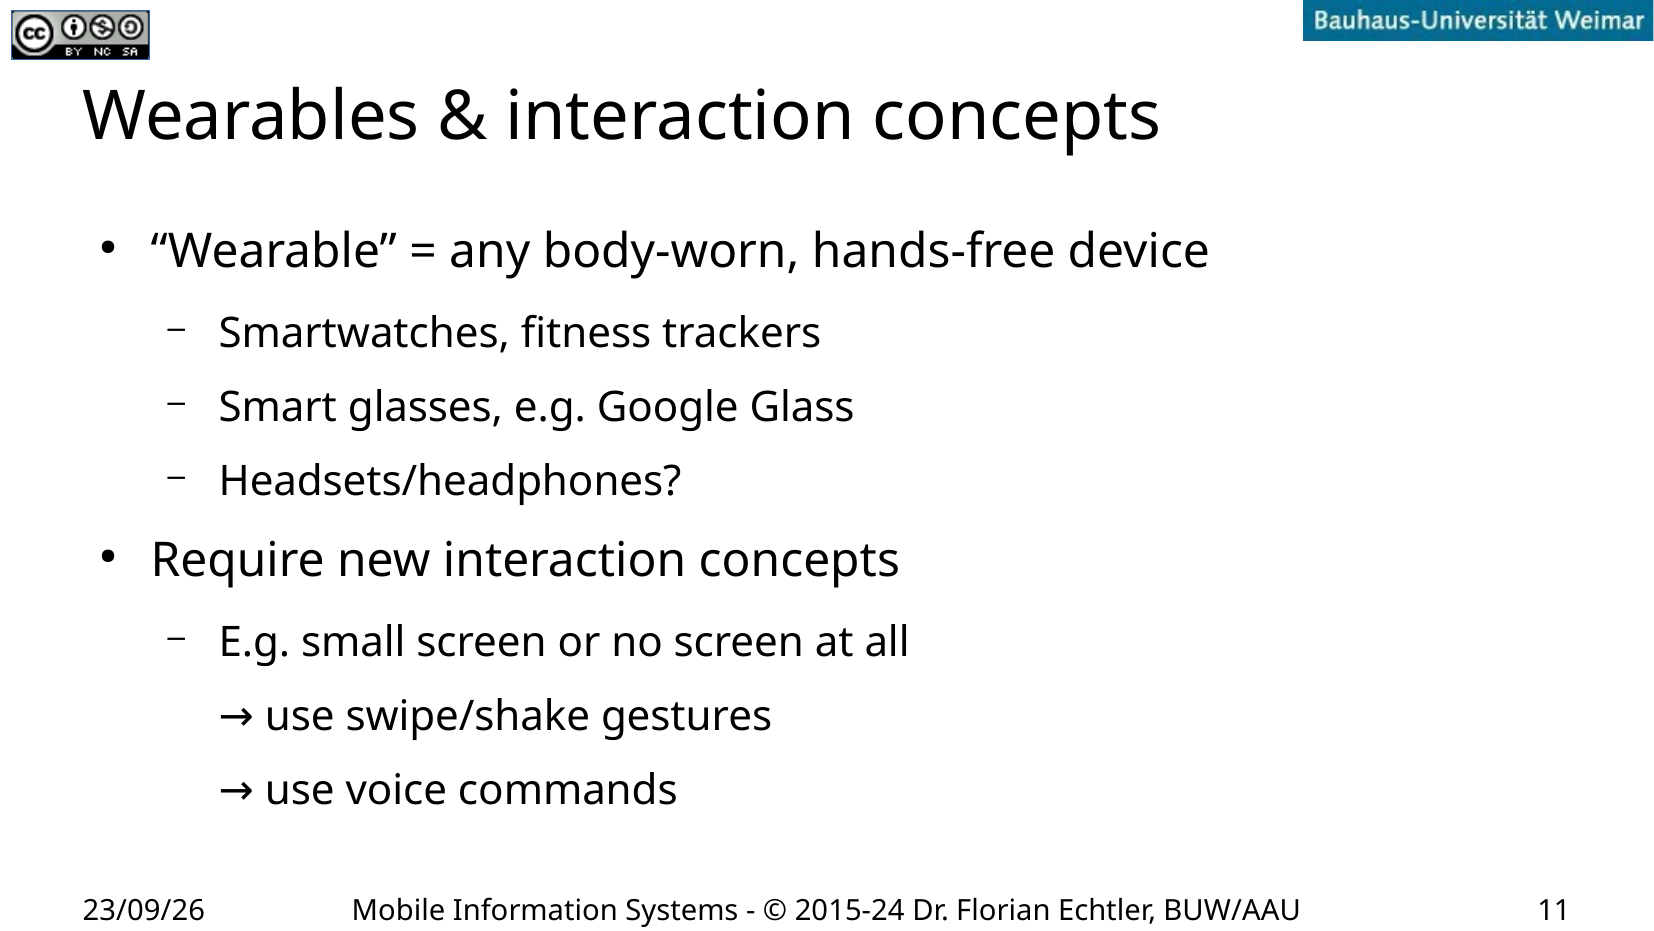

# Wearables & interaction concepts
“Wearable” = any body-worn, hands-free device
Smartwatches, fitness trackers
Smart glasses, e.g. Google Glass
Headsets/headphones?
Require new interaction concepts
E.g. small screen or no screen at all
→ use swipe/shake gestures
→ use voice commands
Mobile Information Systems - © 2015-24 Dr. Florian Echtler, BUW/AAU
11